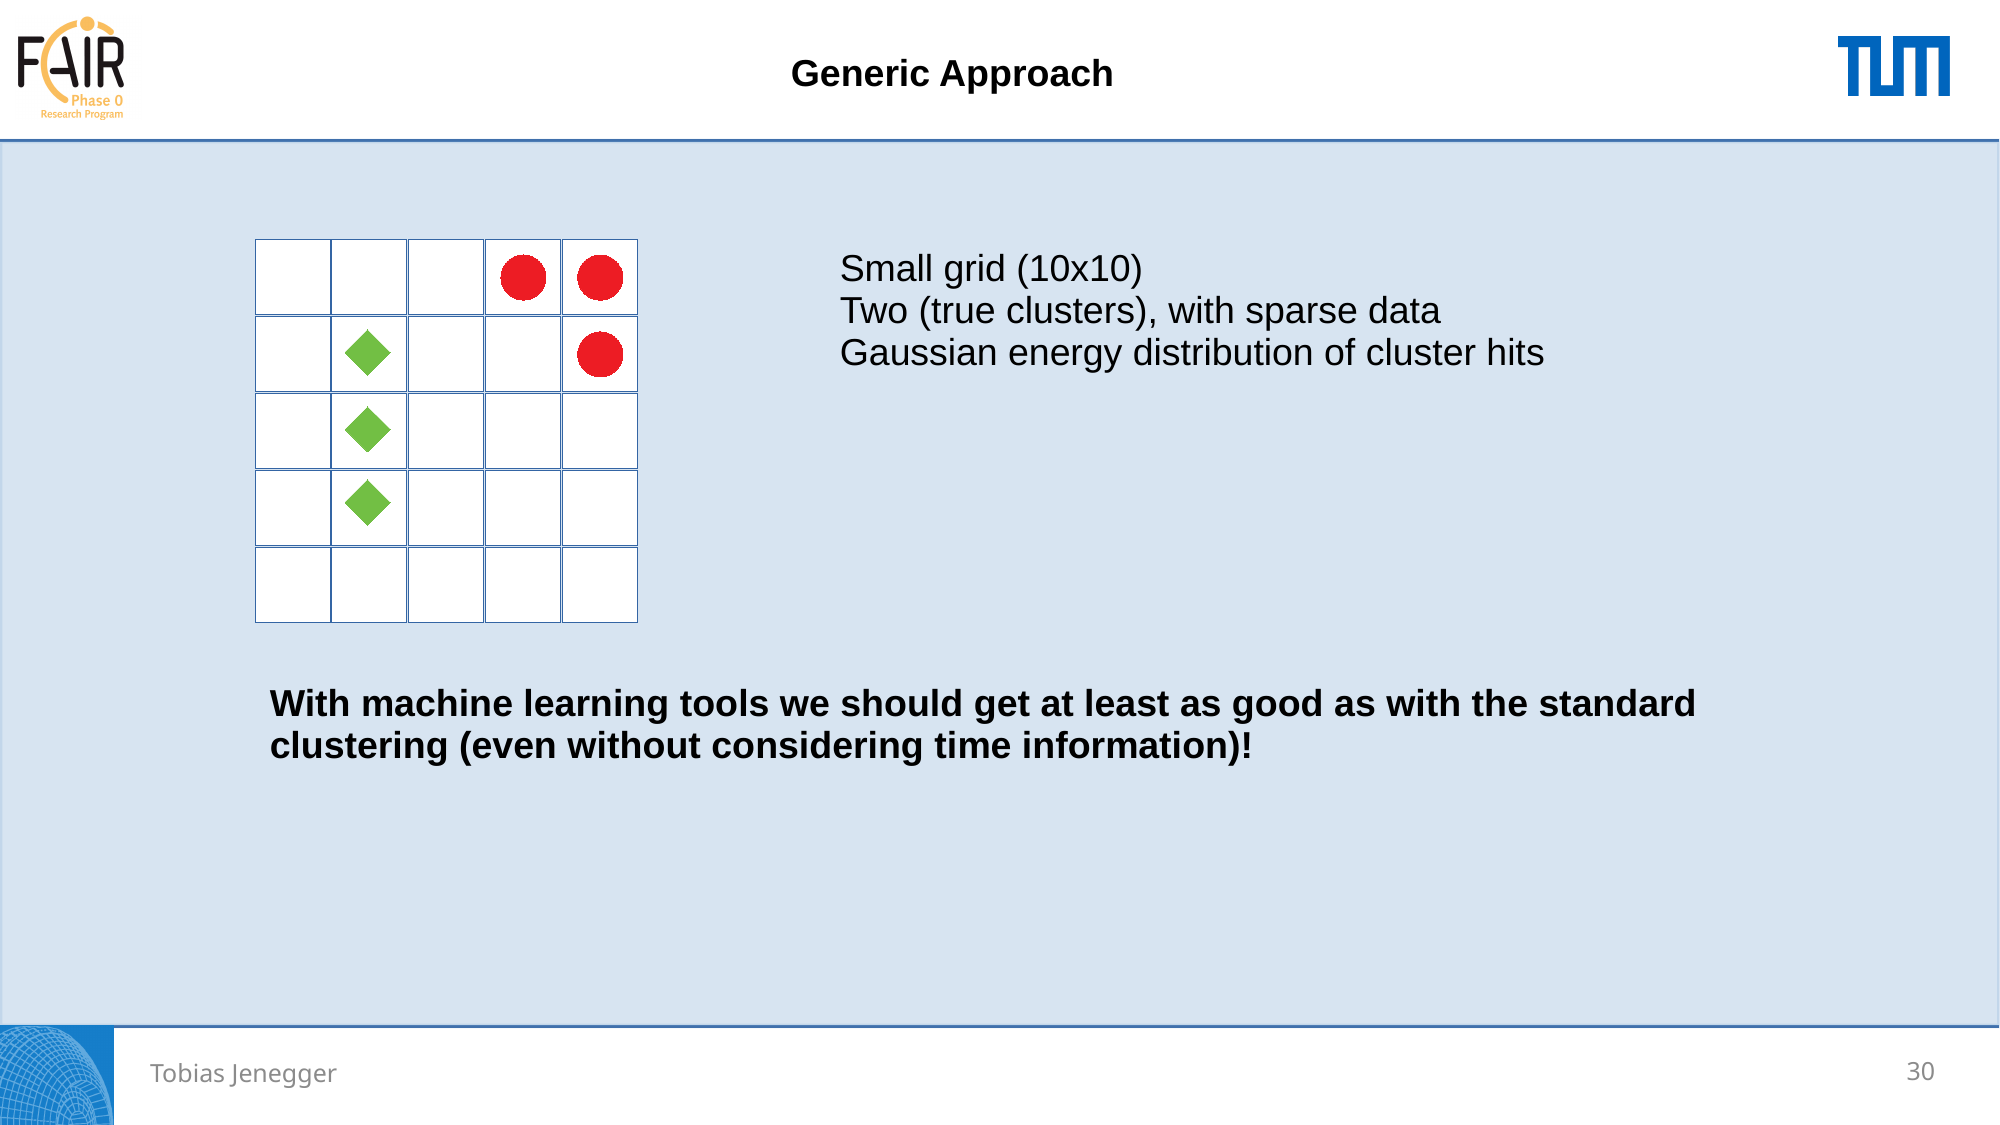

Generic Approach
Small grid (10x10)
Two (true clusters), with sparse data
Gaussian energy distribution of cluster hits
With machine learning tools we should get at least as good as with the standard clustering (even without considering time information)!
30